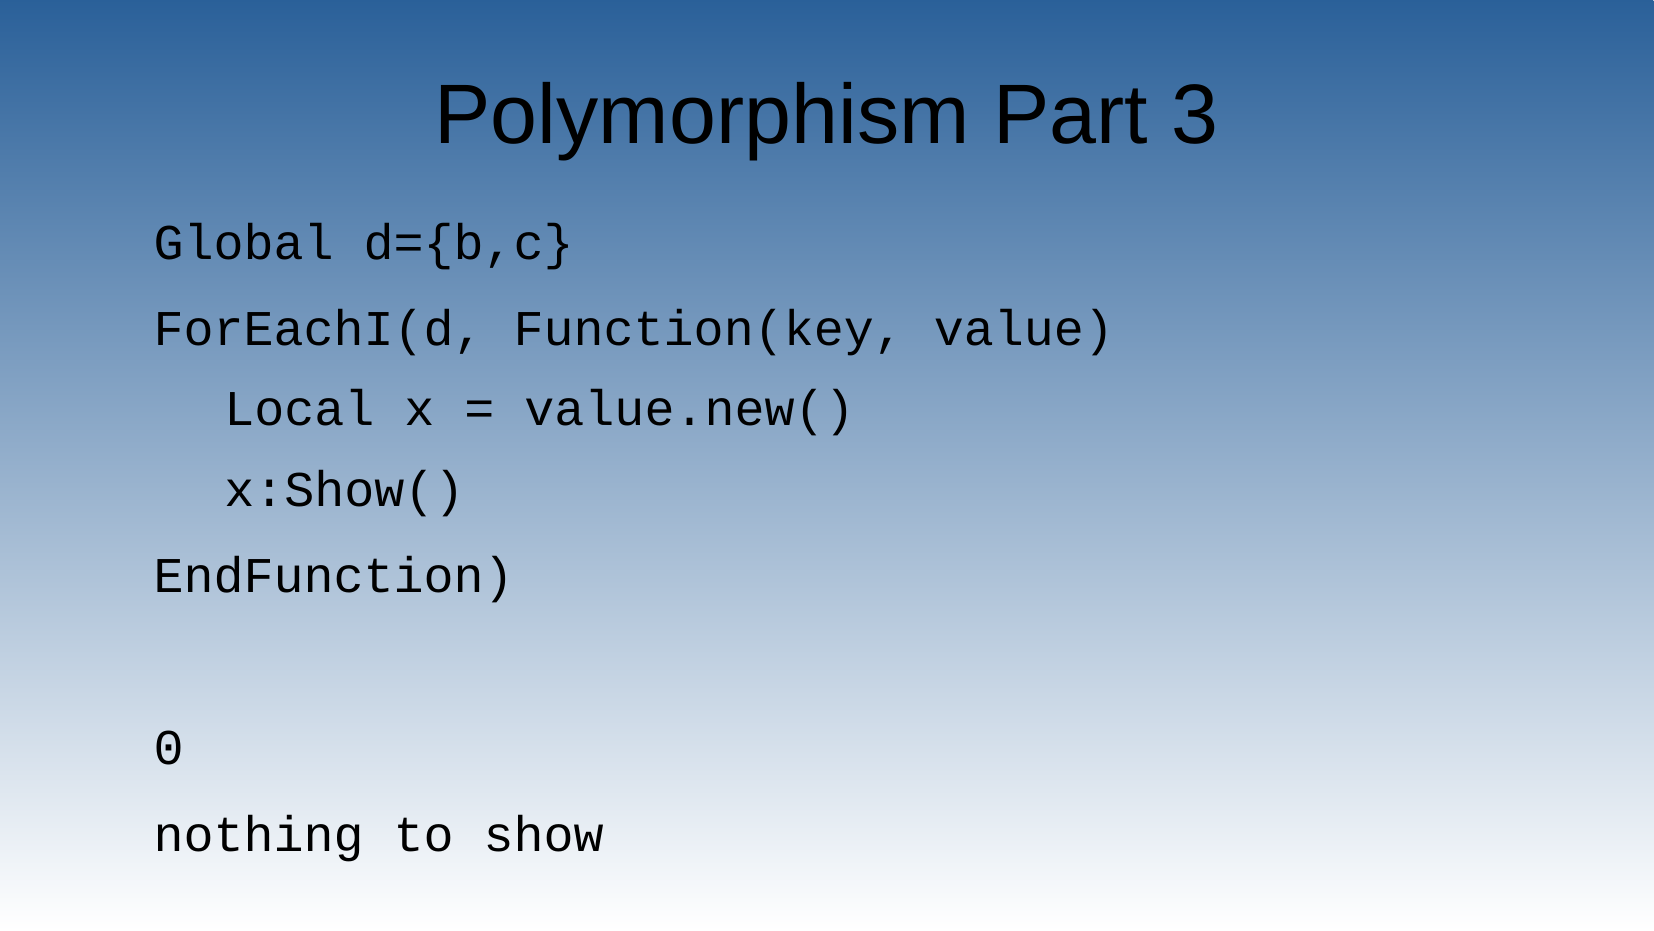

# Polymorphism Part 3
Global d={b,c}
ForEachI(d, Function(key, value)
Local x = value.new()
x:Show()
EndFunction)
0
nothing to show